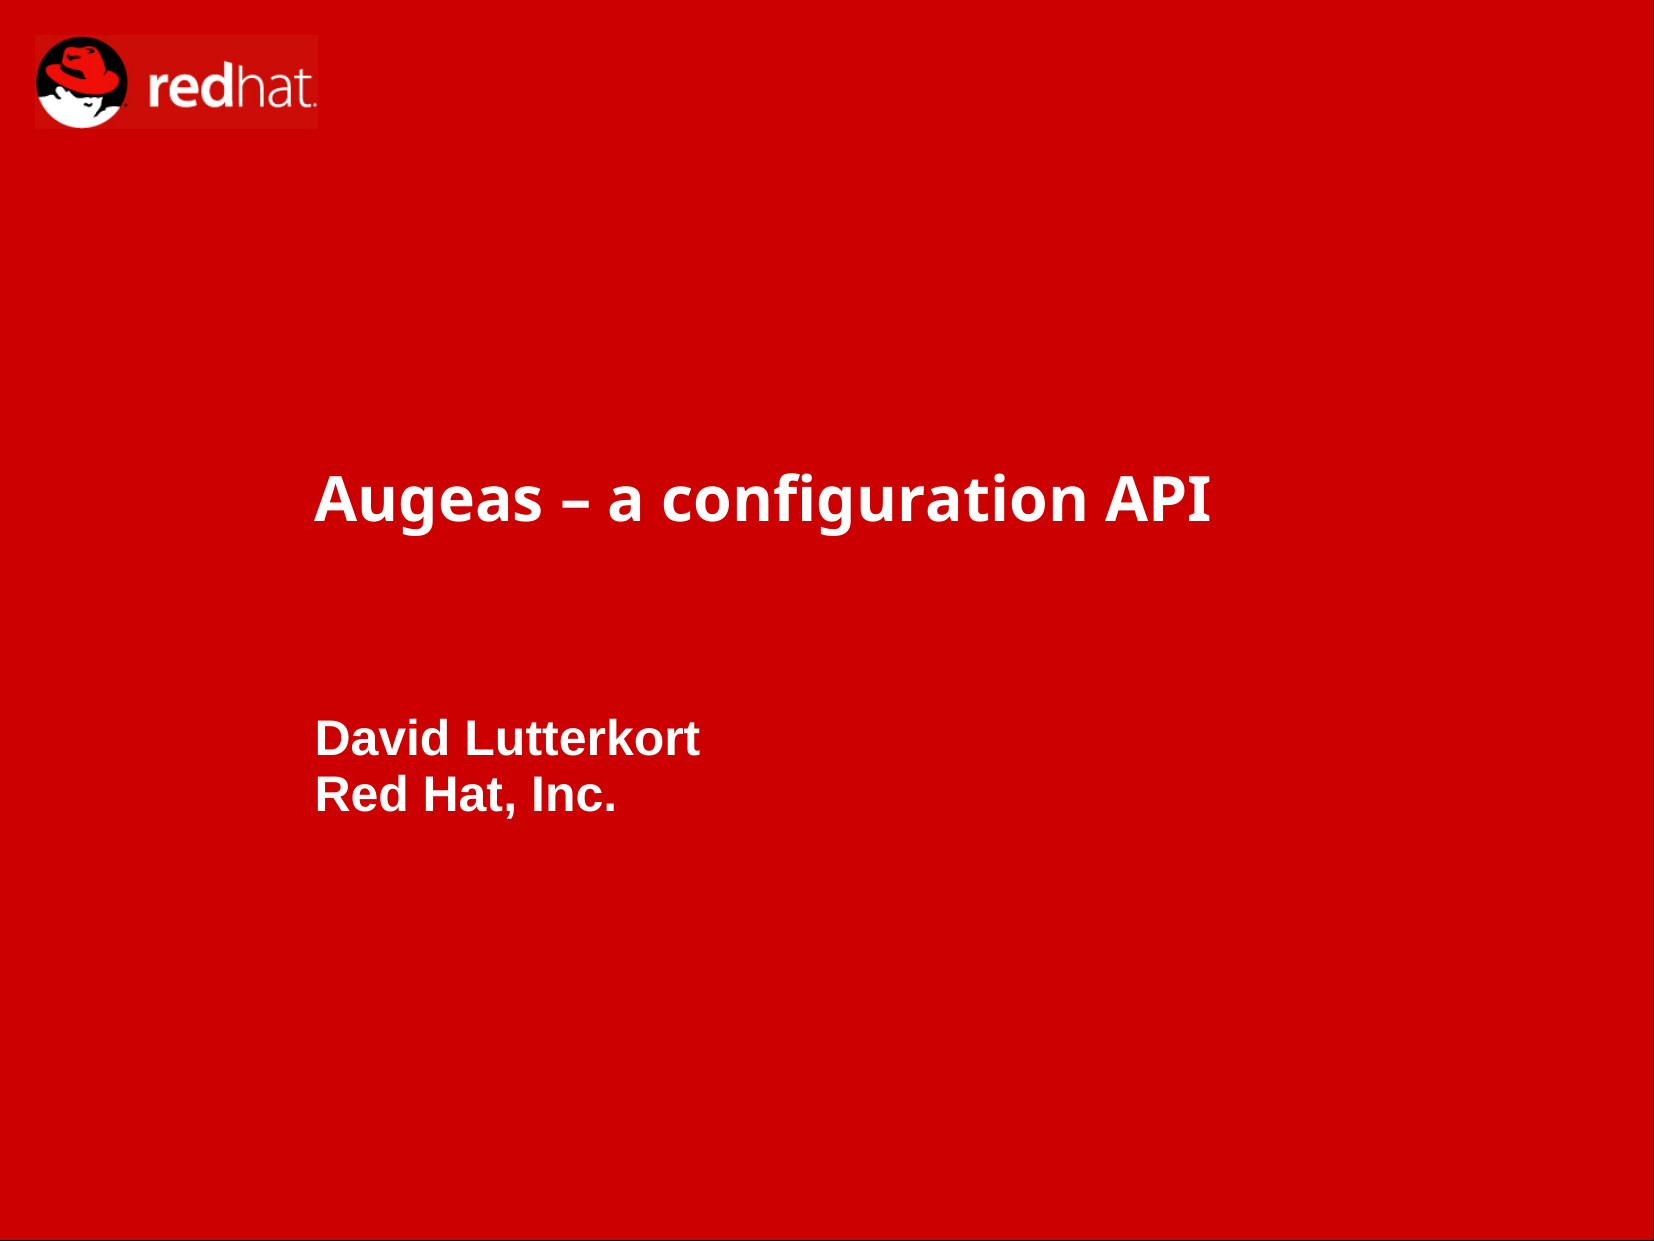

Augeas – a configuration API
David Lutterkort
Red Hat, Inc.